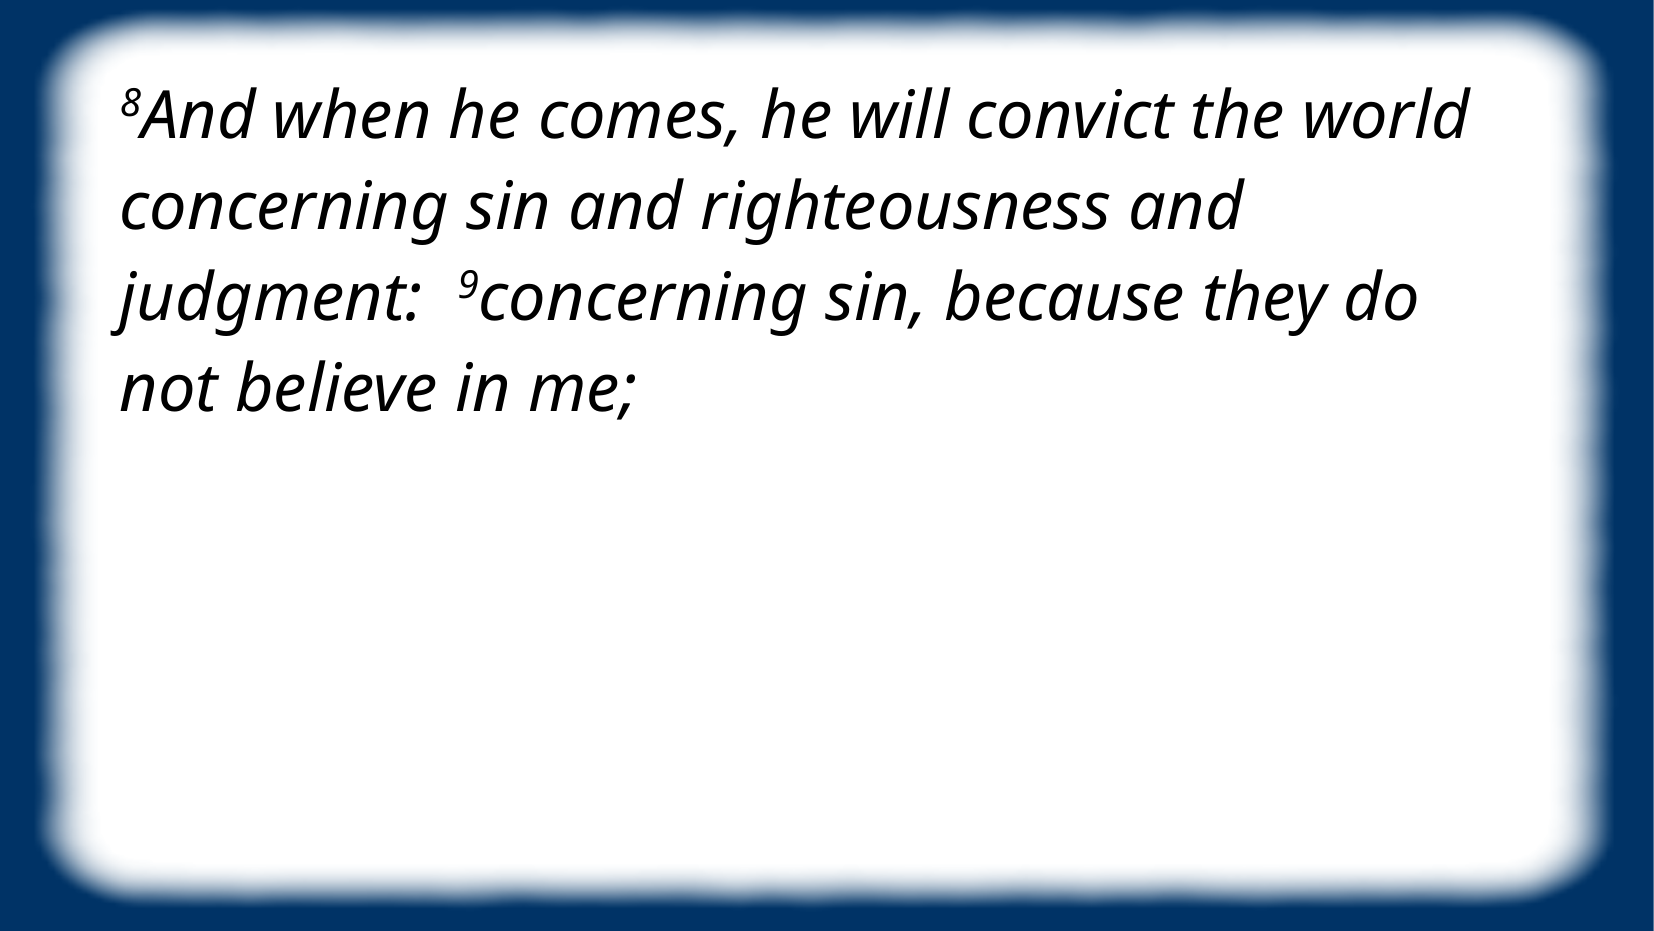

8And when he comes, he will convict the world concerning sin and righteousness and judgment: 9concerning sin, because they do not believe in me;